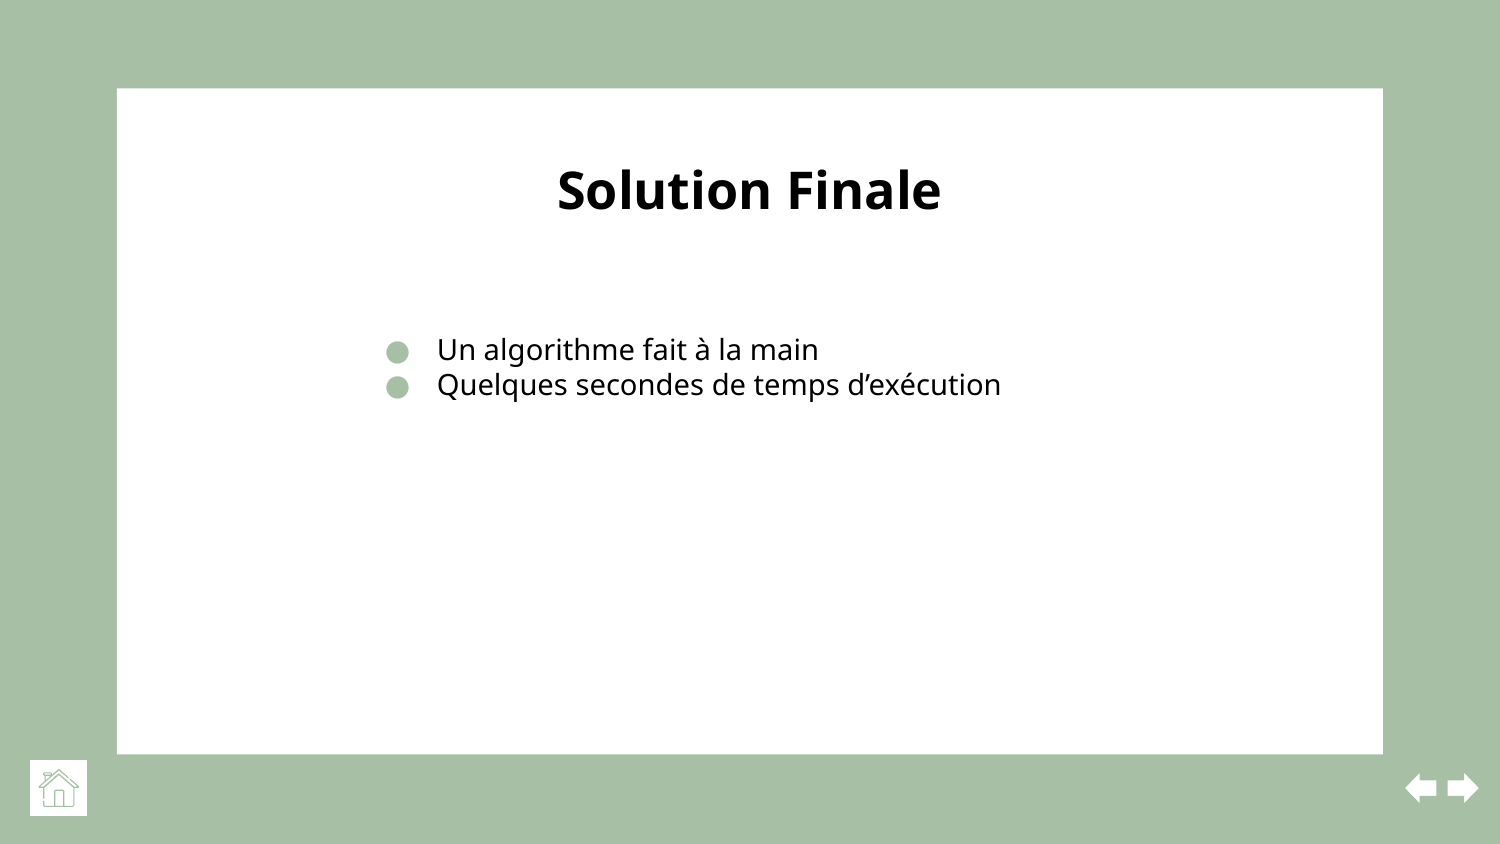

# Solution Finale
Un algorithme fait à la main
Quelques secondes de temps d’exécution